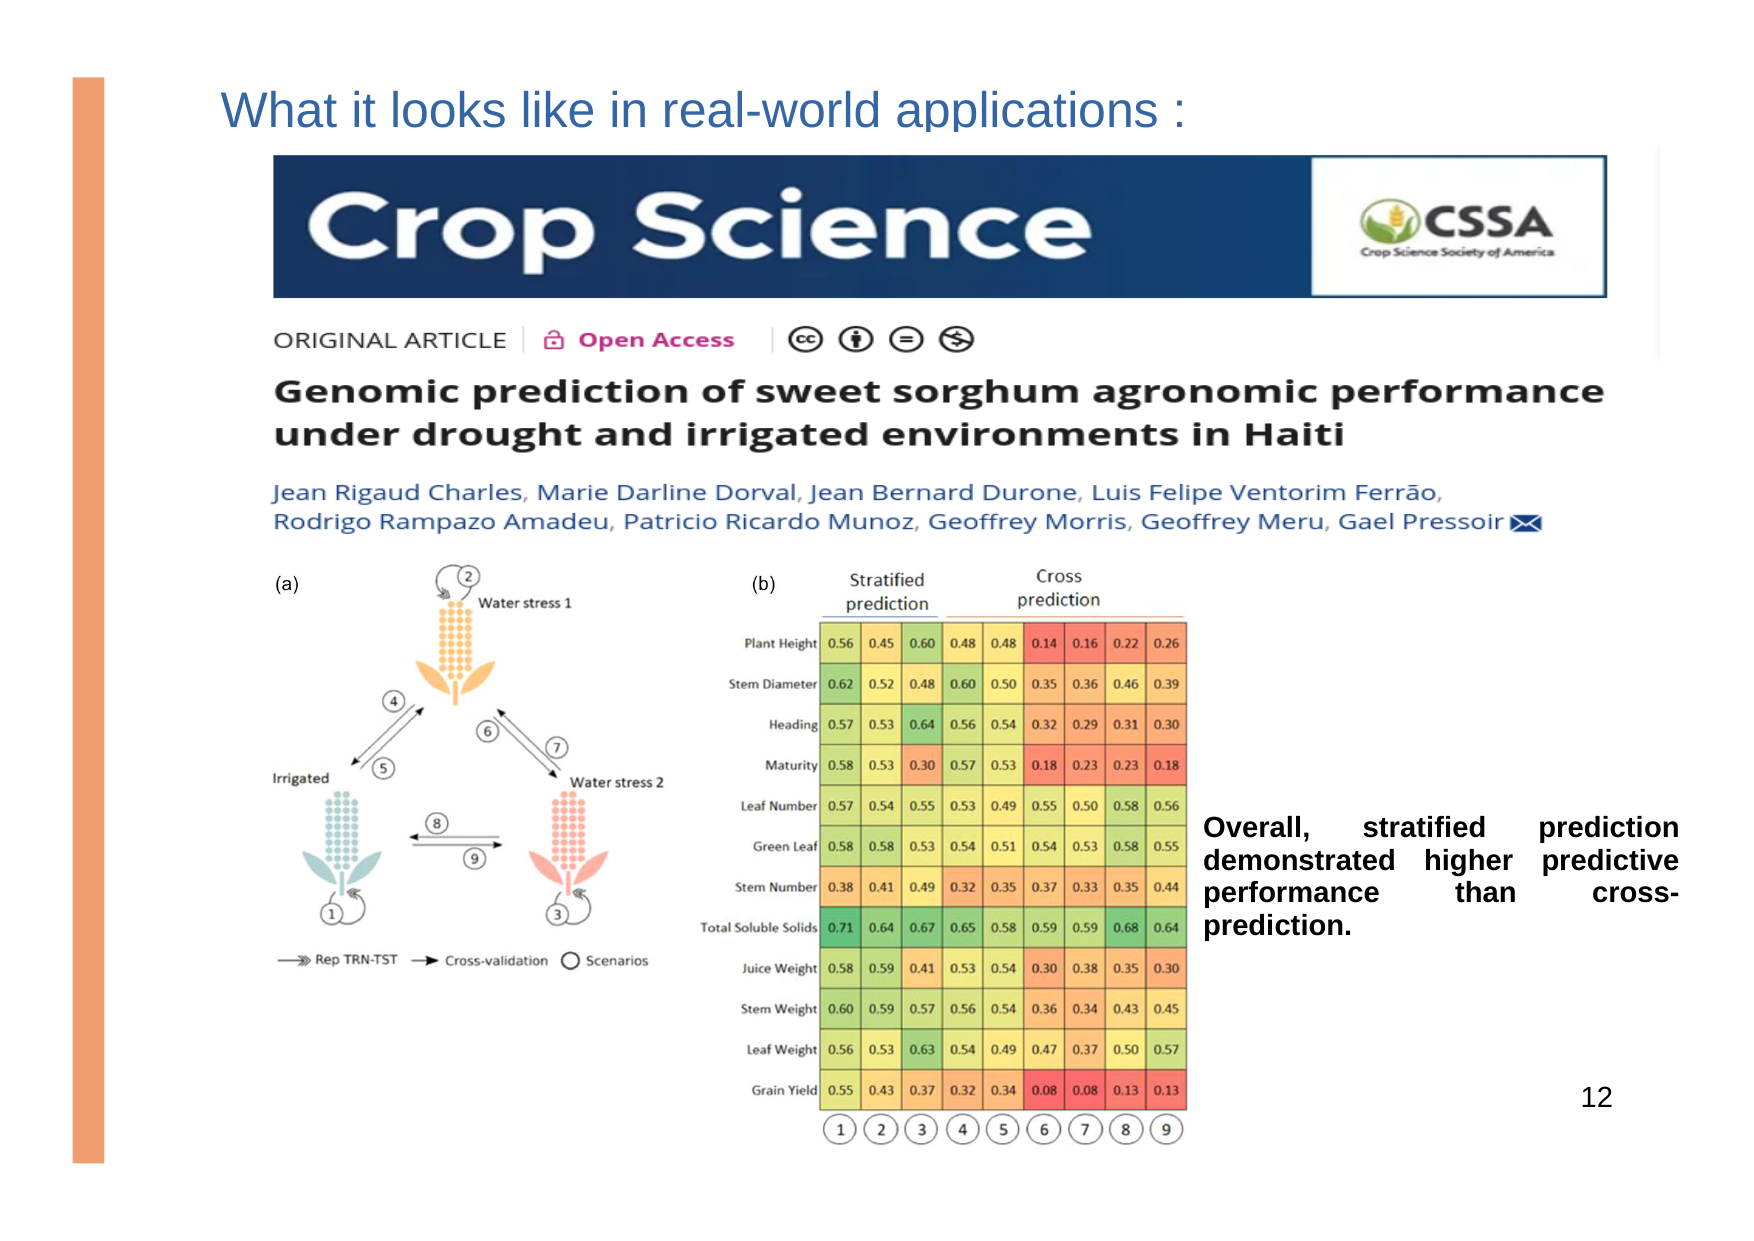

What it looks like in real-world applications :
Overall, stratified prediction demonstrated higher predictive performance than cross-prediction.
12